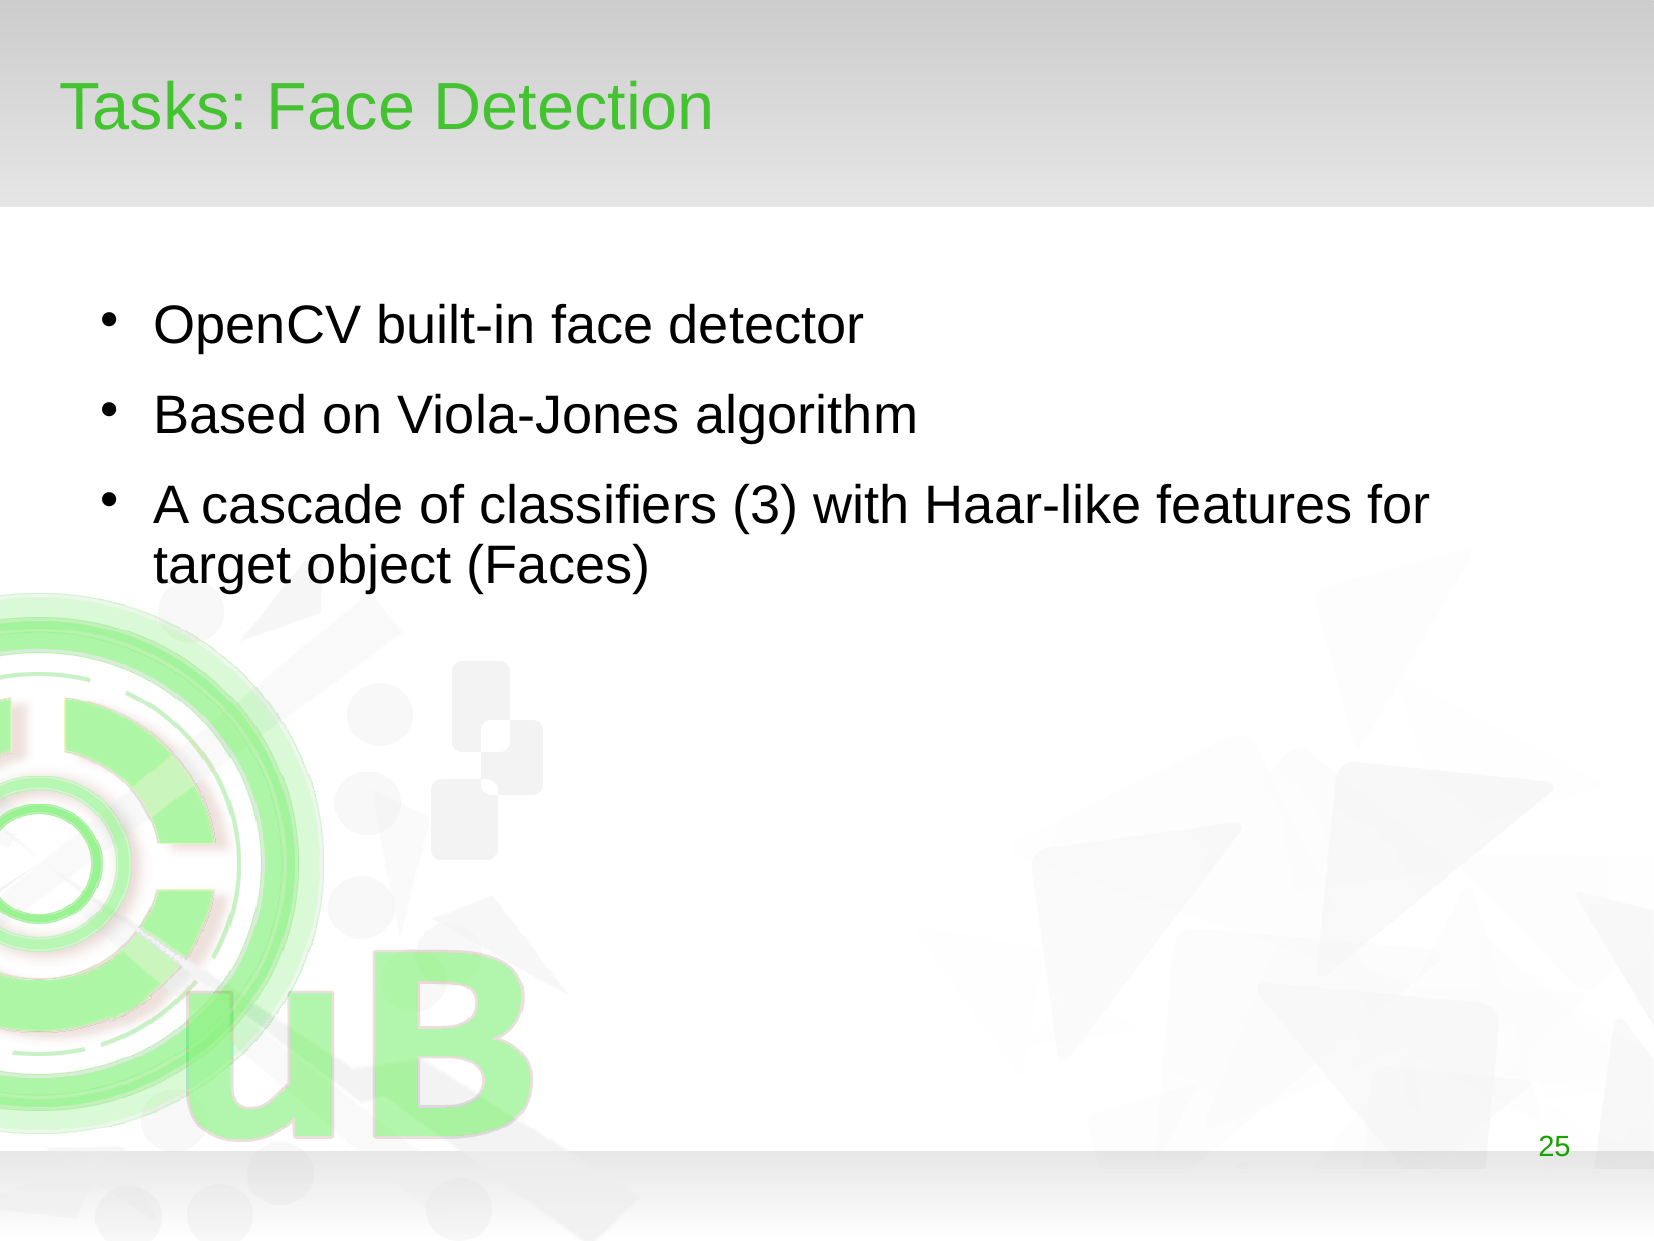

# Tasks: Face Detection
OpenCV built-in face detector
Based on Viola-Jones algorithm
A cascade of classifiers (3) with Haar-like features for target object (Faces)
25